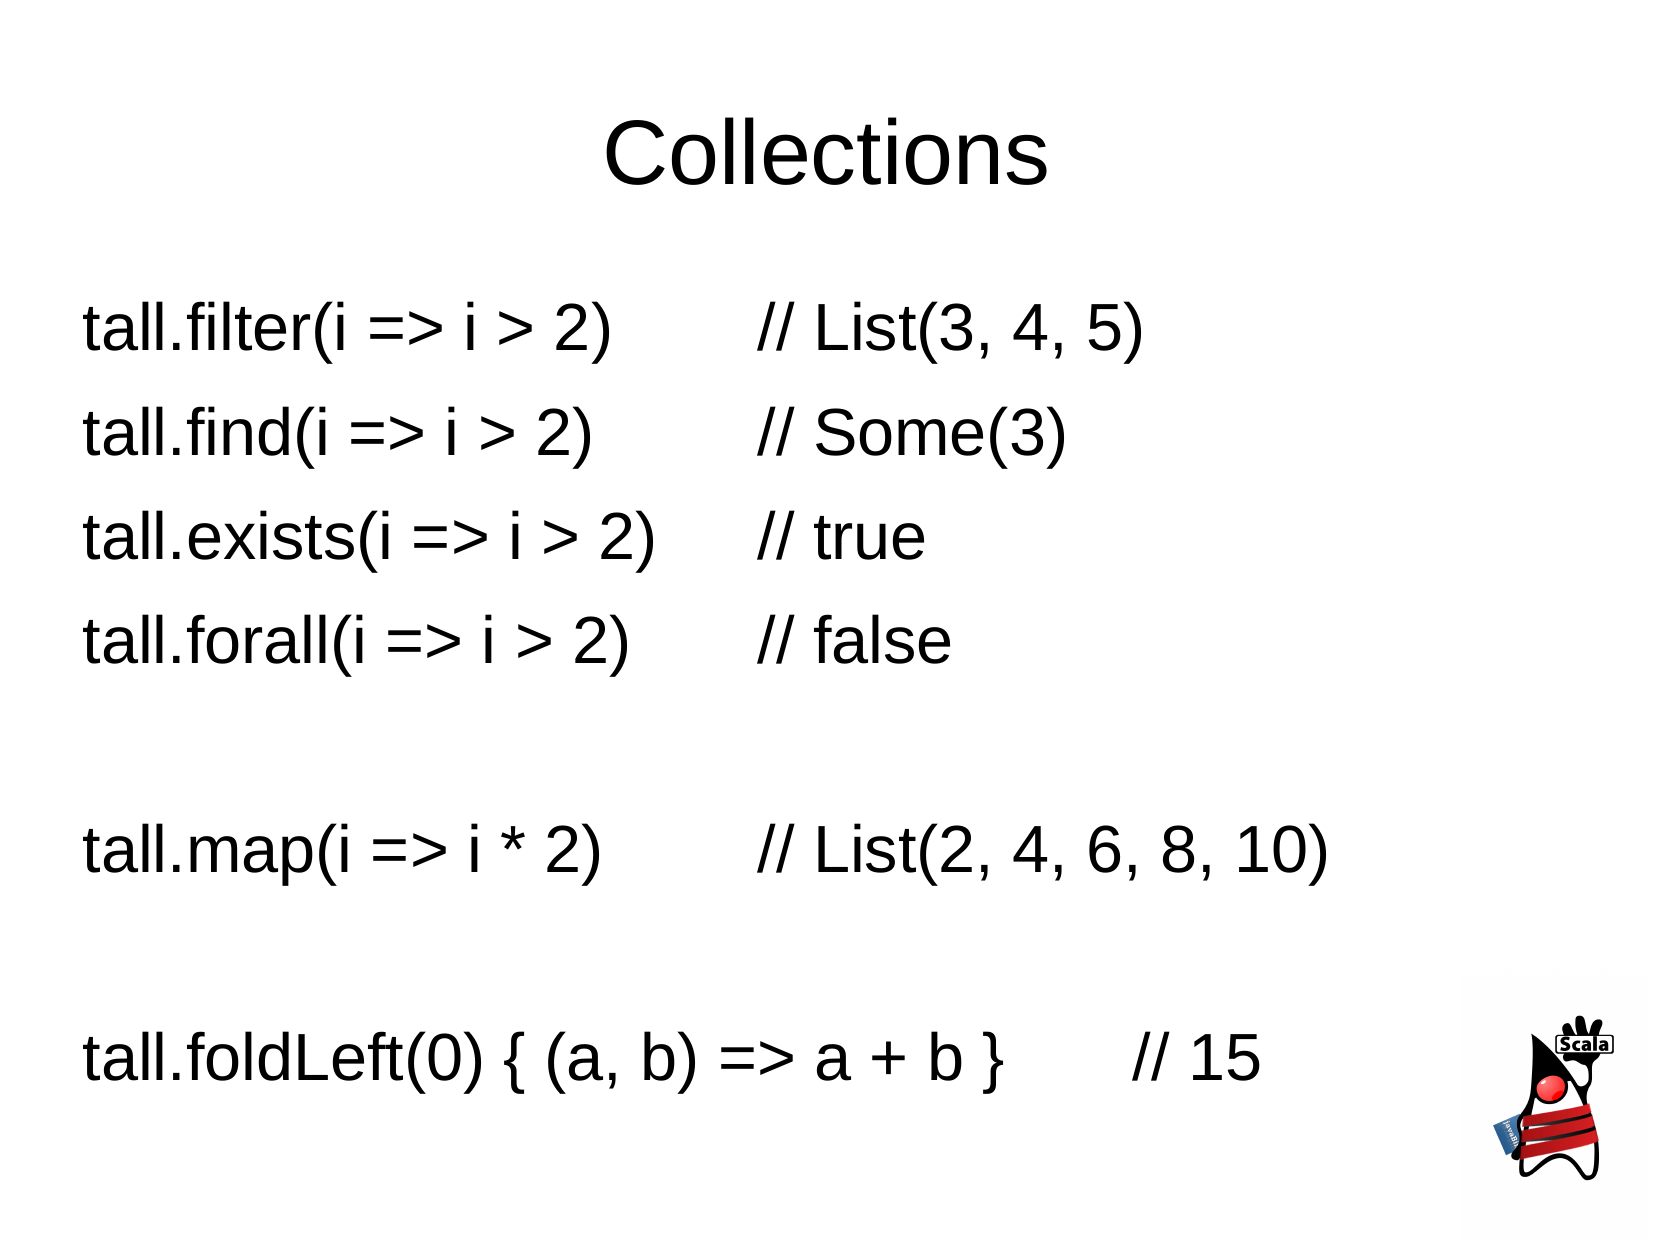

# Collections
tall.filter(i => i > 2)		// List(3, 4, 5)
tall.find(i => i > 2)			// Some(3)
tall.exists(i => i > 2)		// true
tall.forall(i => i > 2)		// false
tall.map(i => i * 2)			// List(2, 4, 6, 8, 10)
tall.foldLeft(0) { (a, b) => a + b }		// 15